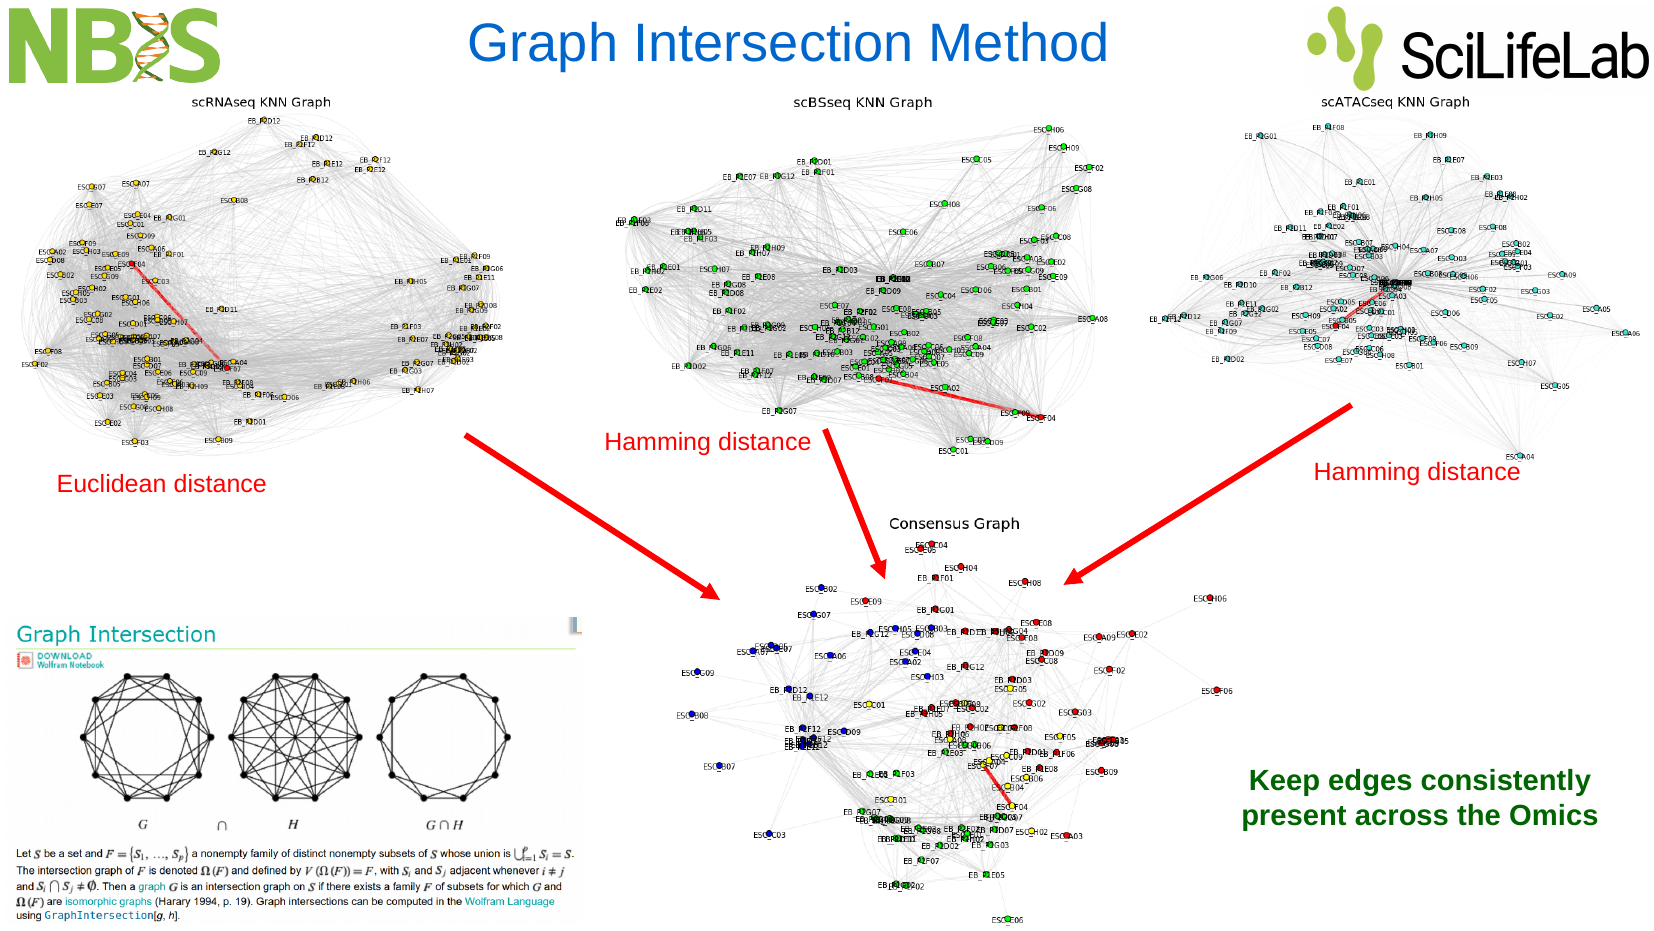

Graph Intersection Method
Hamming distance
Hamming distance
Euclidean distance
Keep edges consistently
present across the Omics